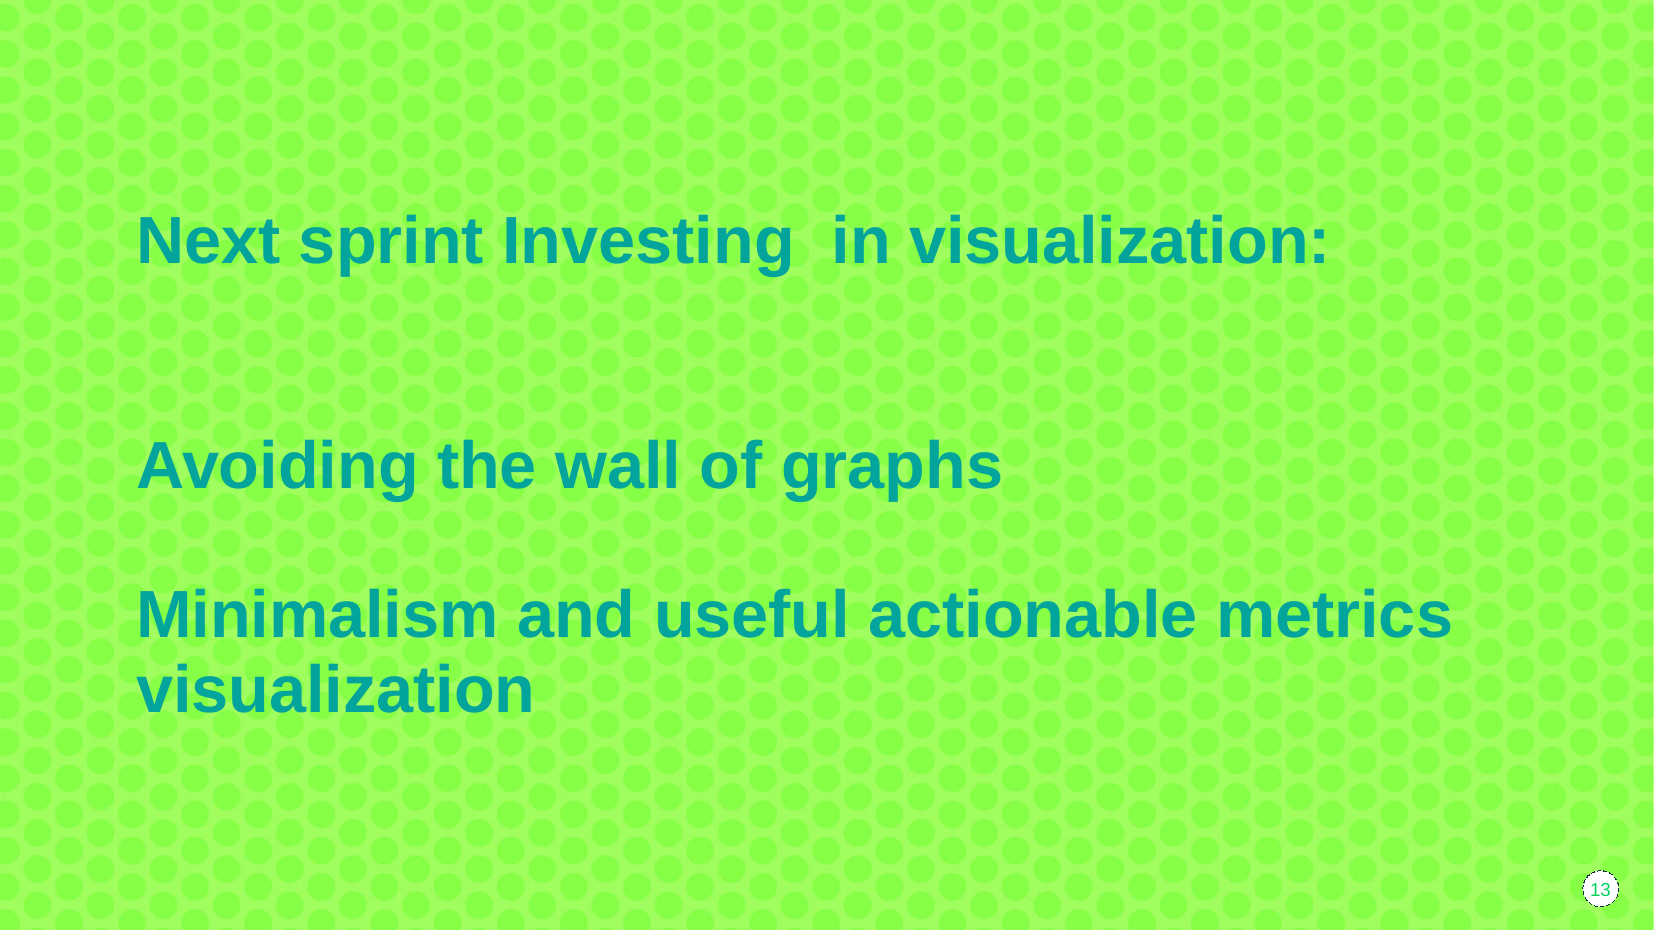

# Next sprint Investing in visualization: Avoiding the wall of graphs Minimalism and useful actionable metrics visualization
13